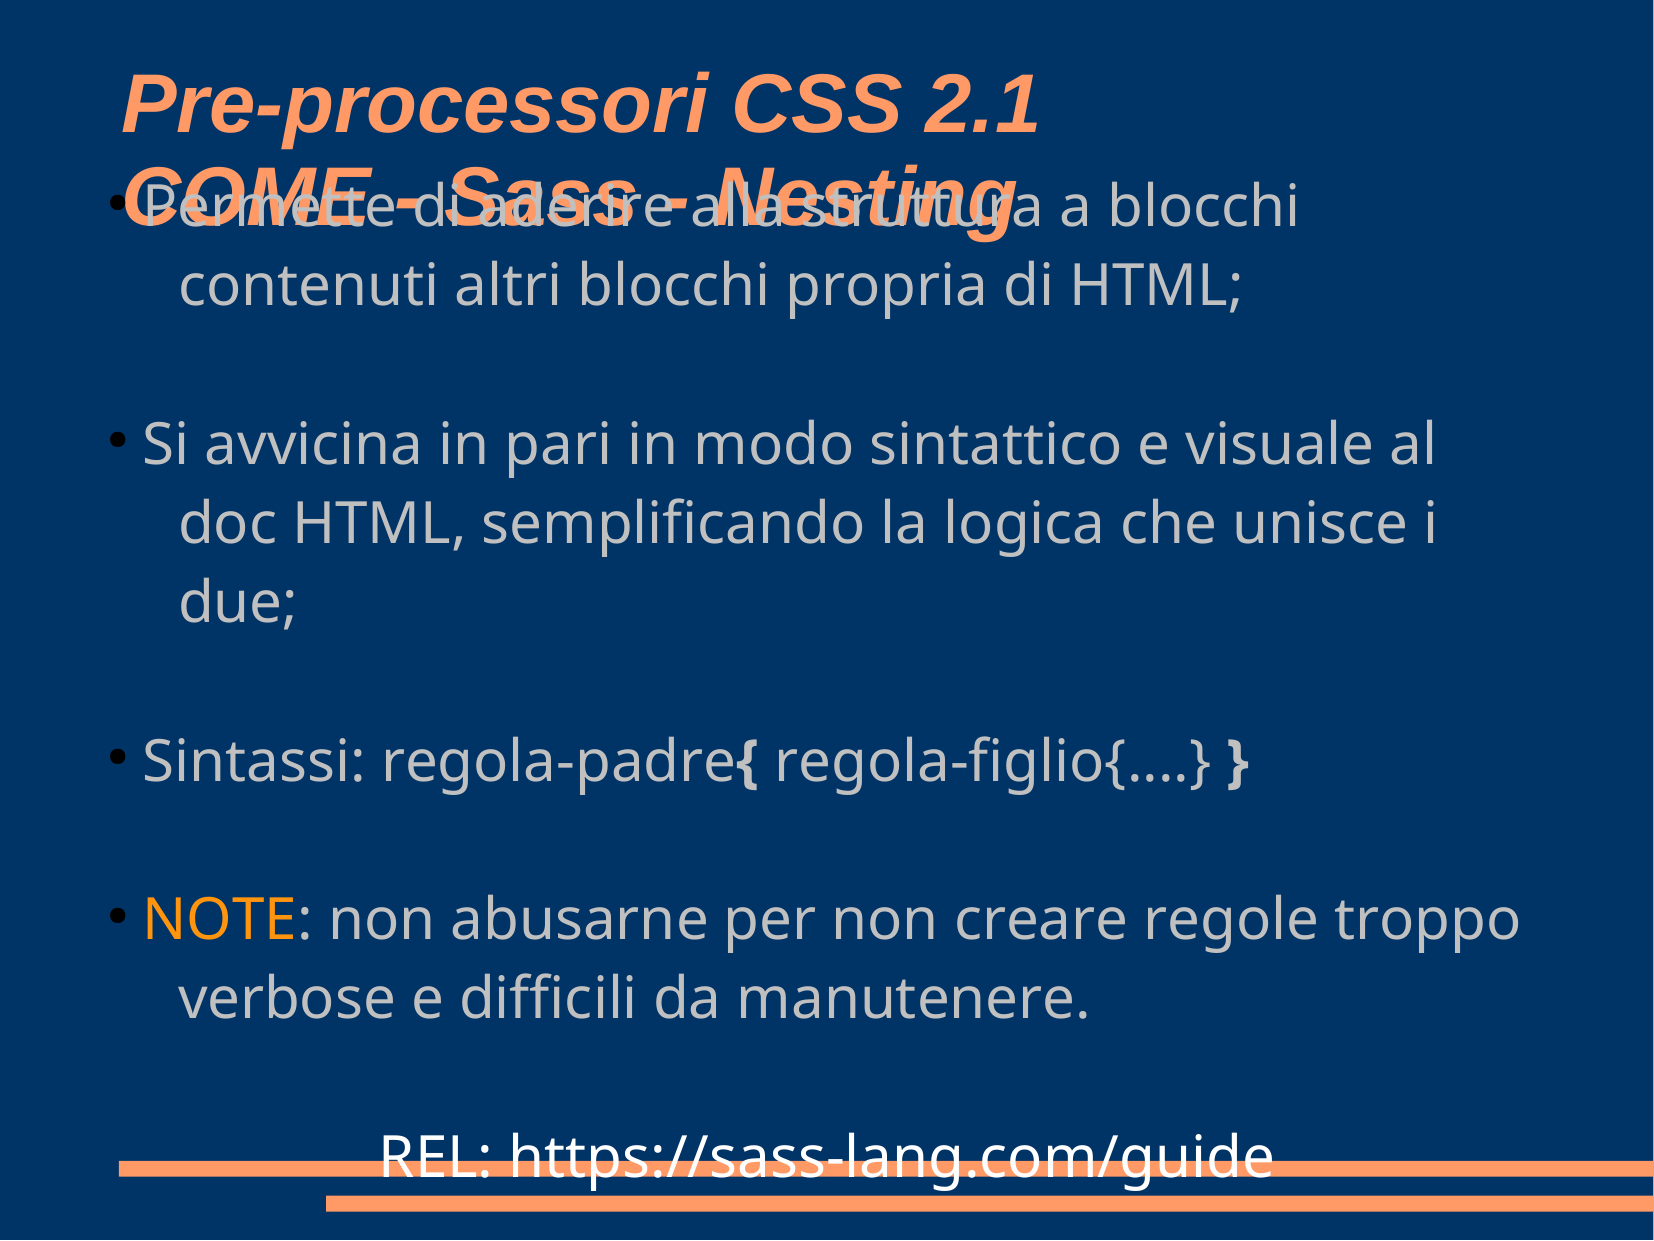

# Pre-processori CSS 2.1 COME - Sass - Nesting
Permette di aderire alla struttura a blocchi contenuti altri blocchi propria di HTML;
Si avvicina in pari in modo sintattico e visuale al doc HTML, semplificando la logica che unisce i due;
Sintassi: regola-padre{ regola-figlio{....} }
NOTE: non abusarne per non creare regole troppo verbose e difficili da manutenere.
REL: https://sass-lang.com/guide